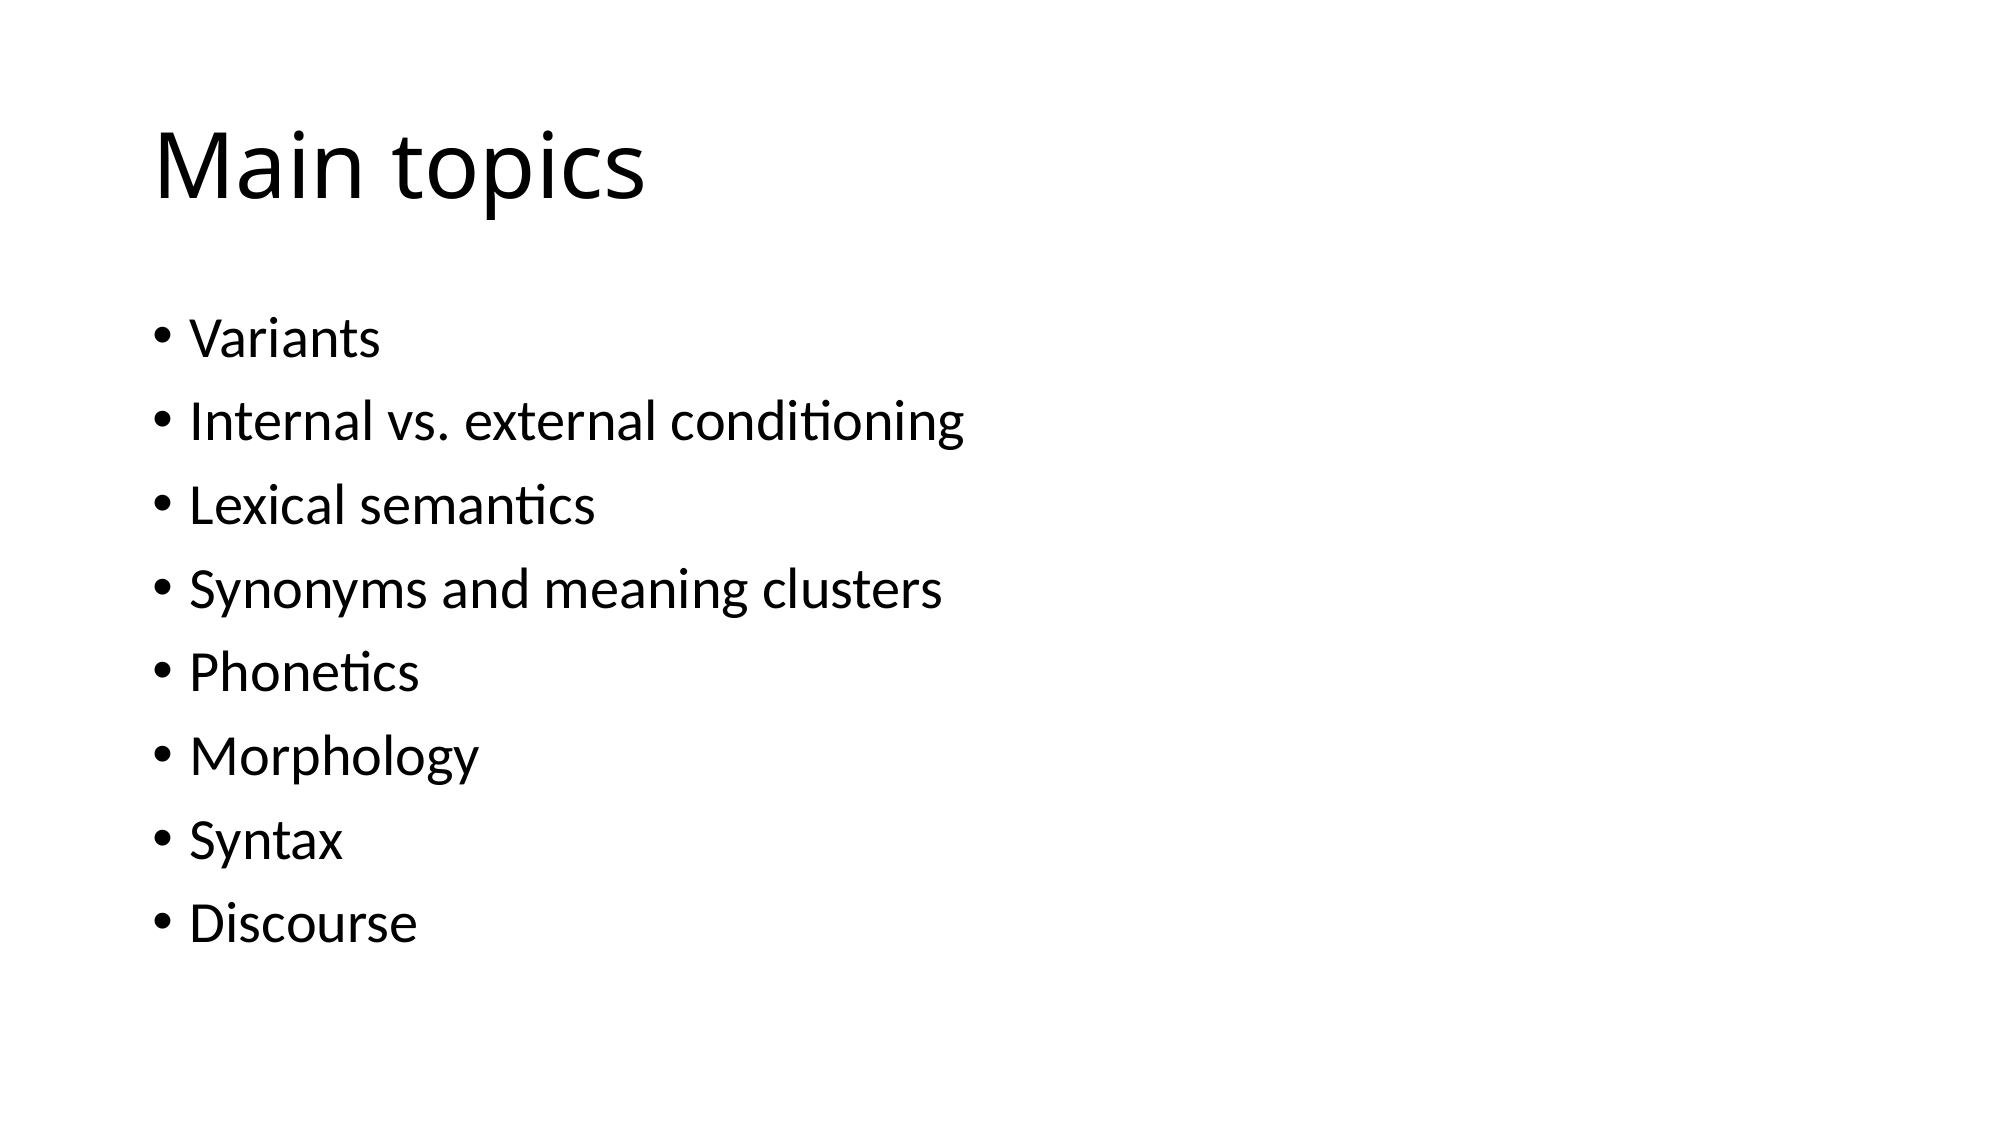

# Main topics
Variants
Internal vs. external conditioning
Lexical semantics
Synonyms and meaning clusters
Phonetics
Morphology
Syntax
Discourse